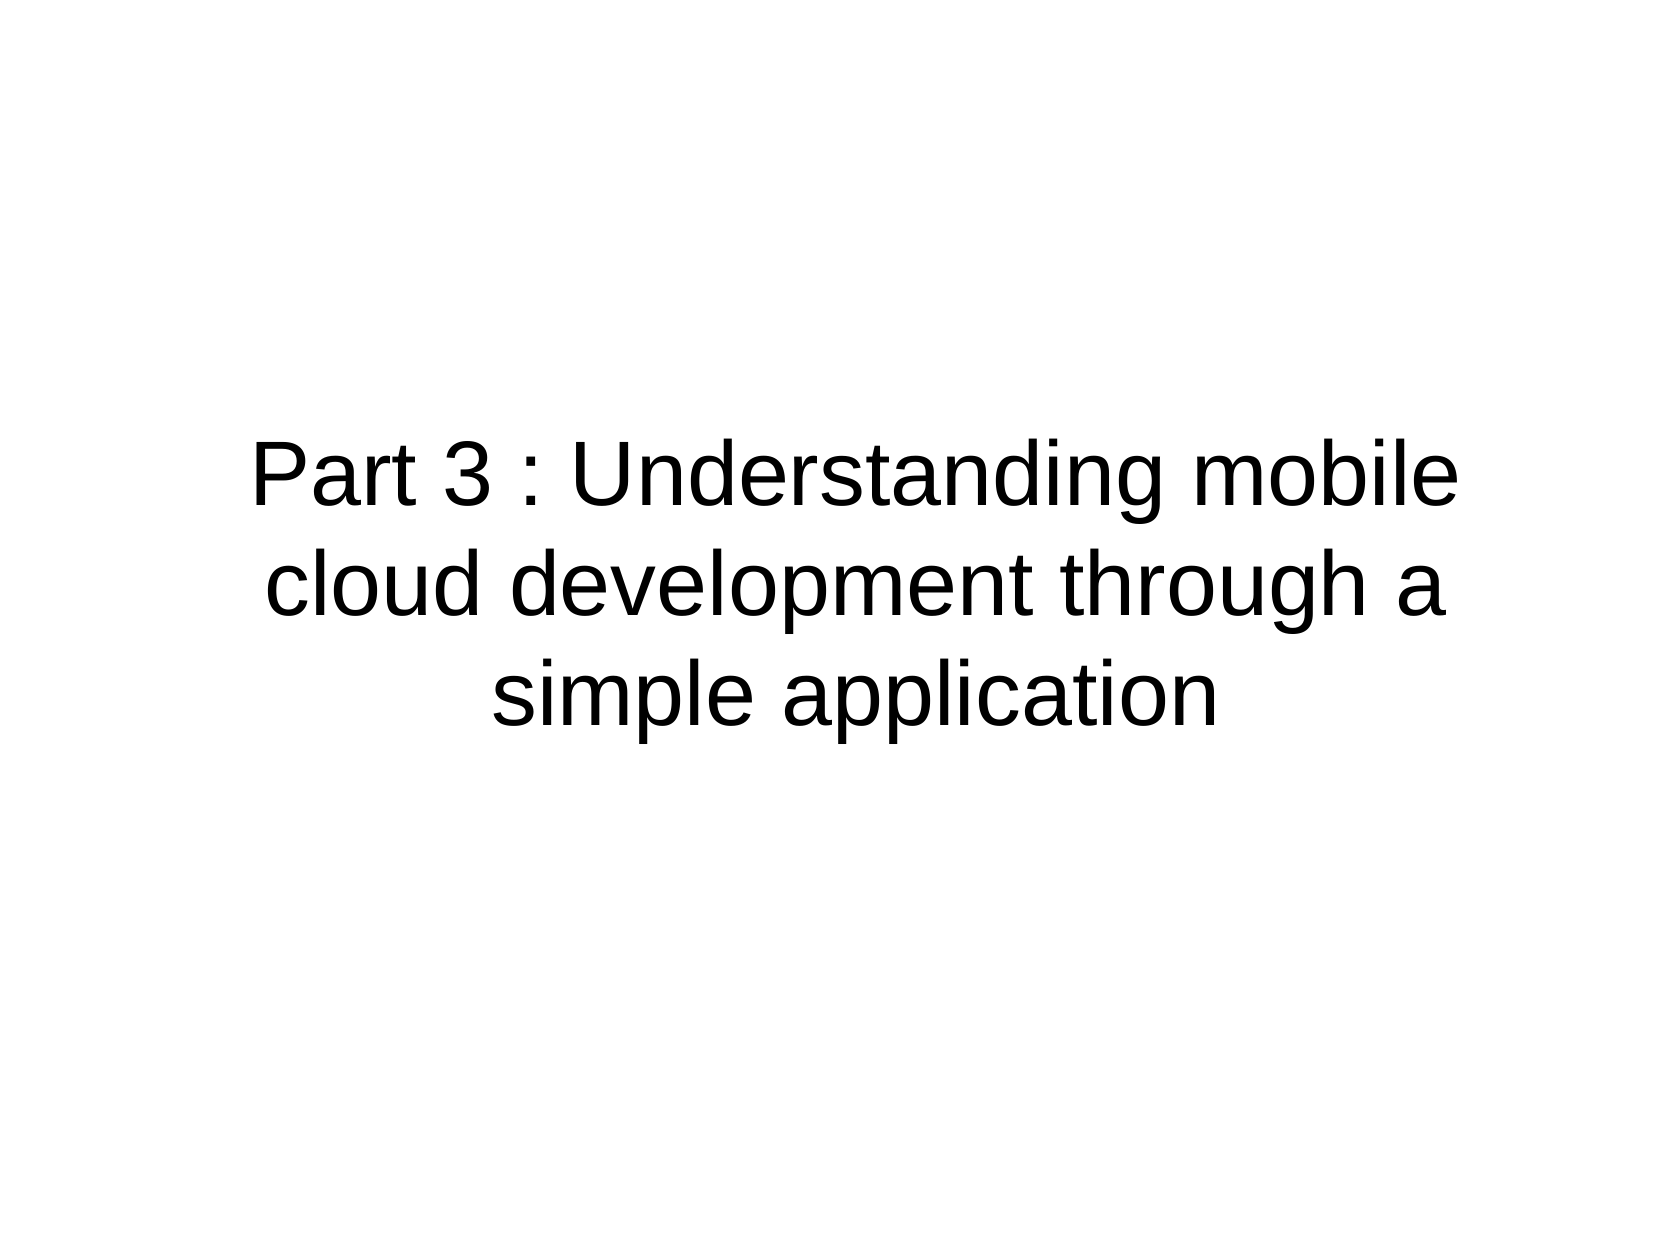

# Part 3 : Understanding mobile cloud development through a simple application